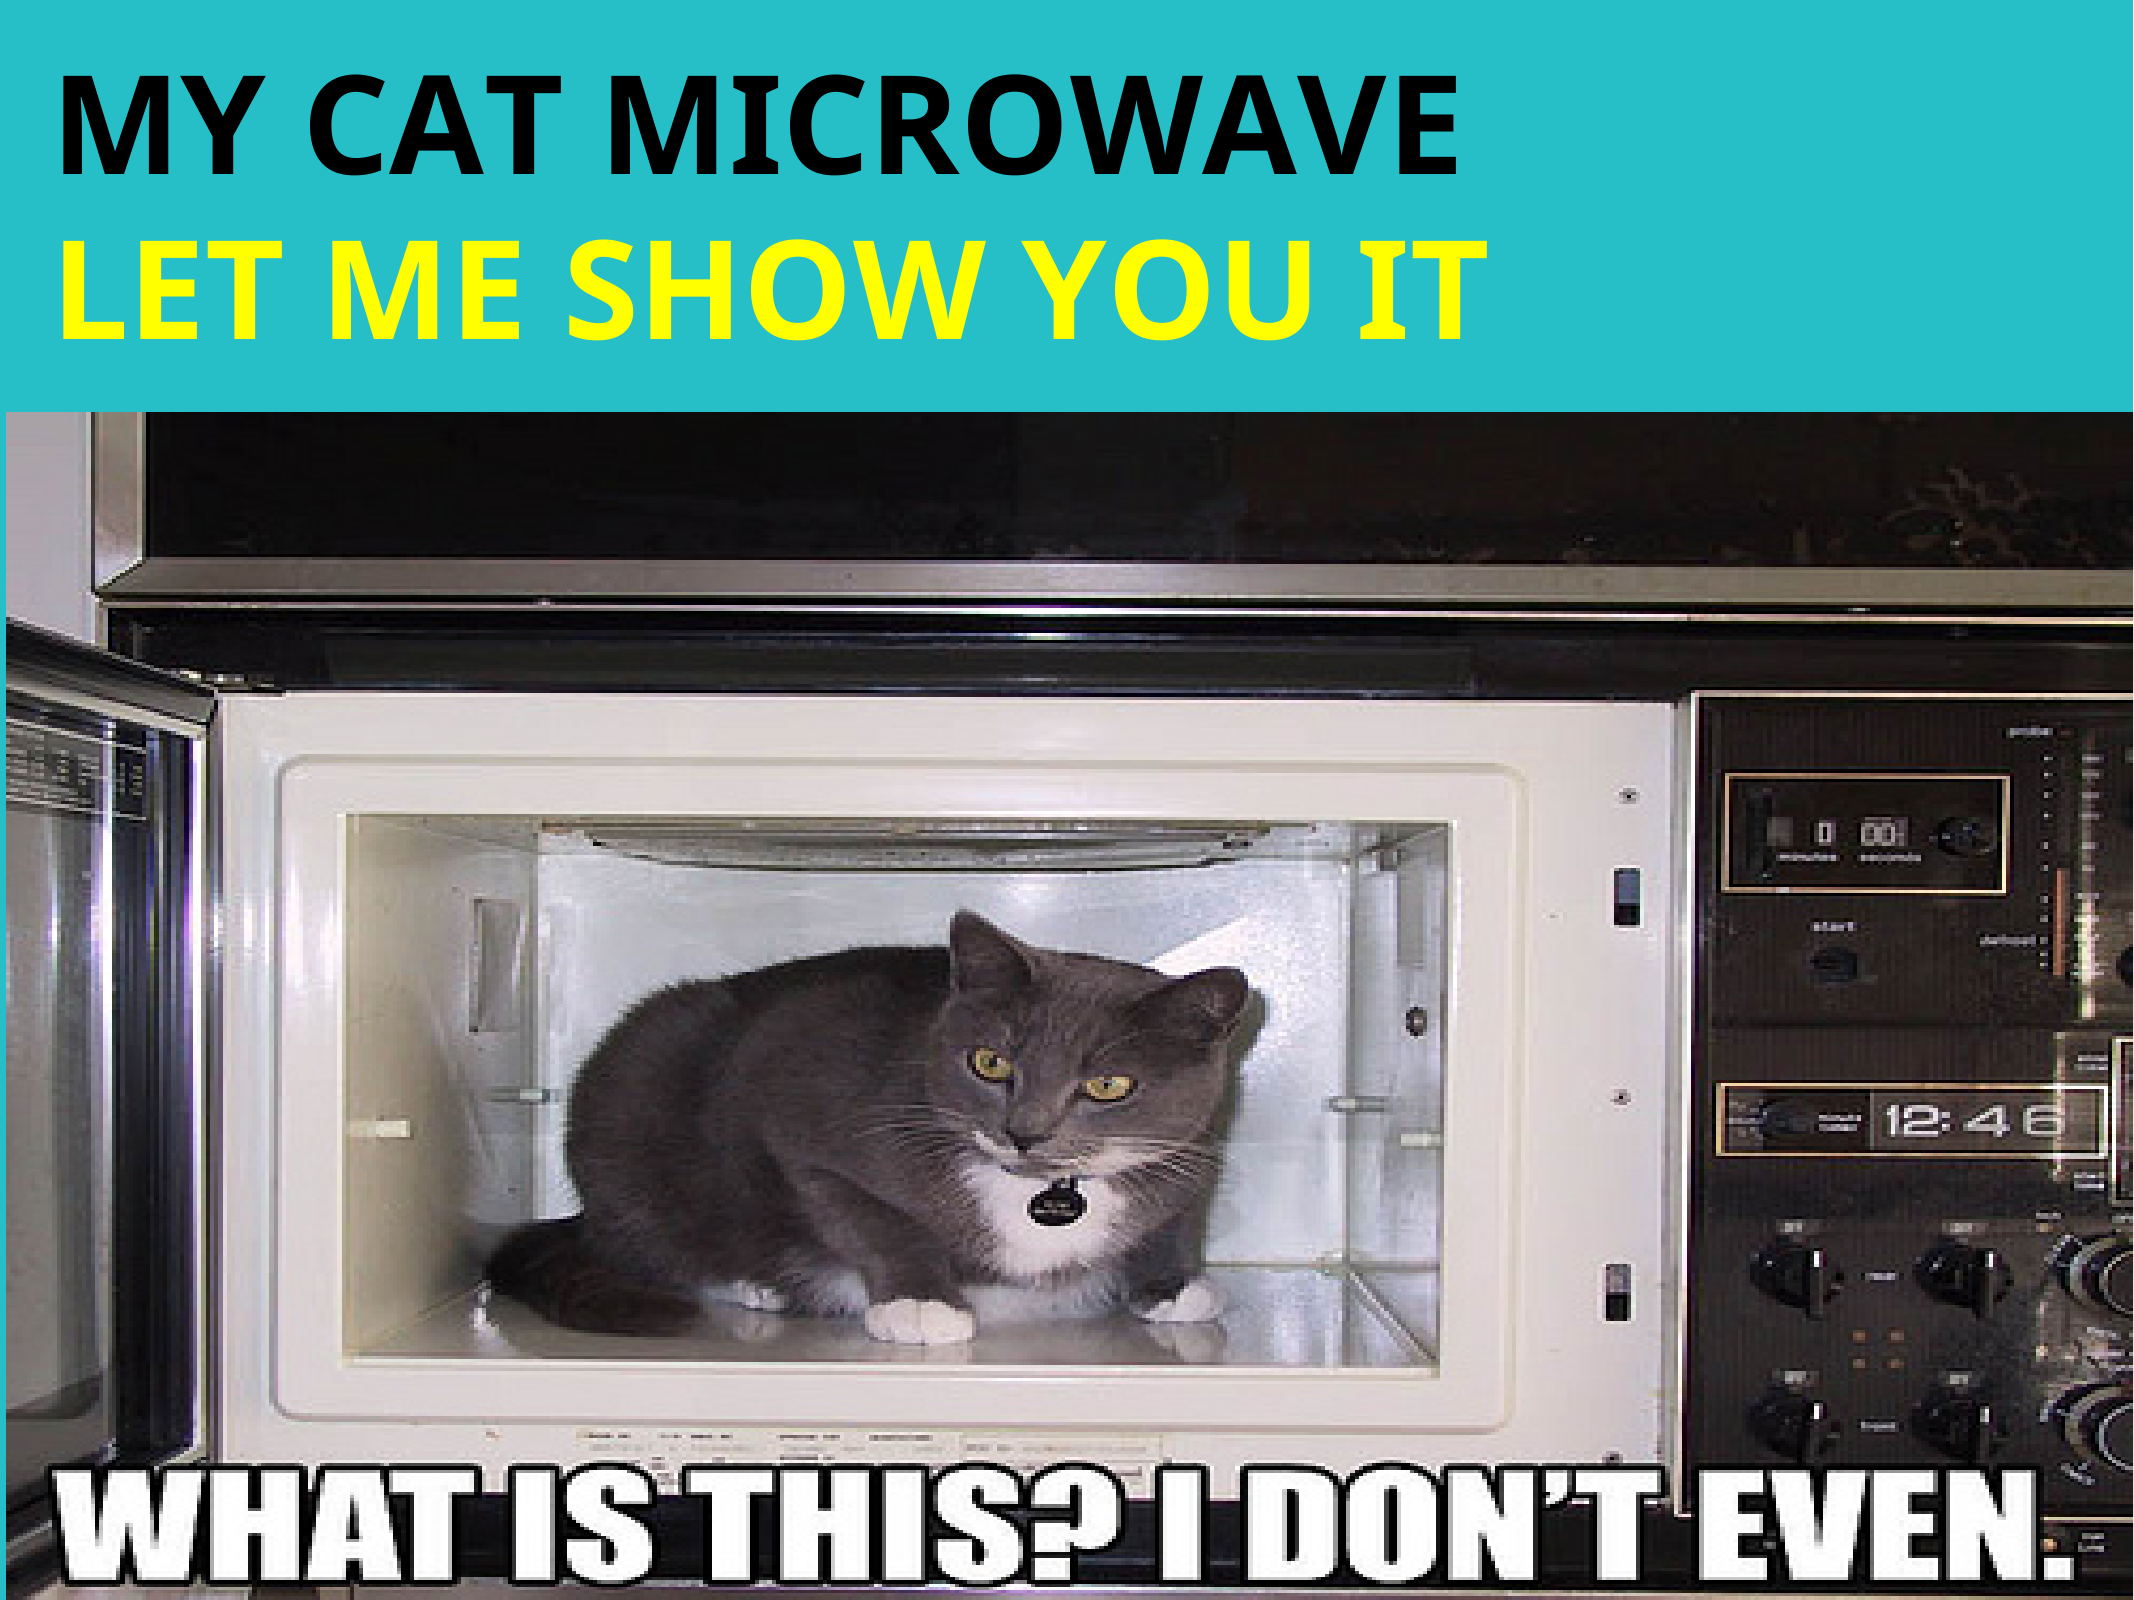

MY CAT MICROWAVE
LET ME SHOW YOU IT